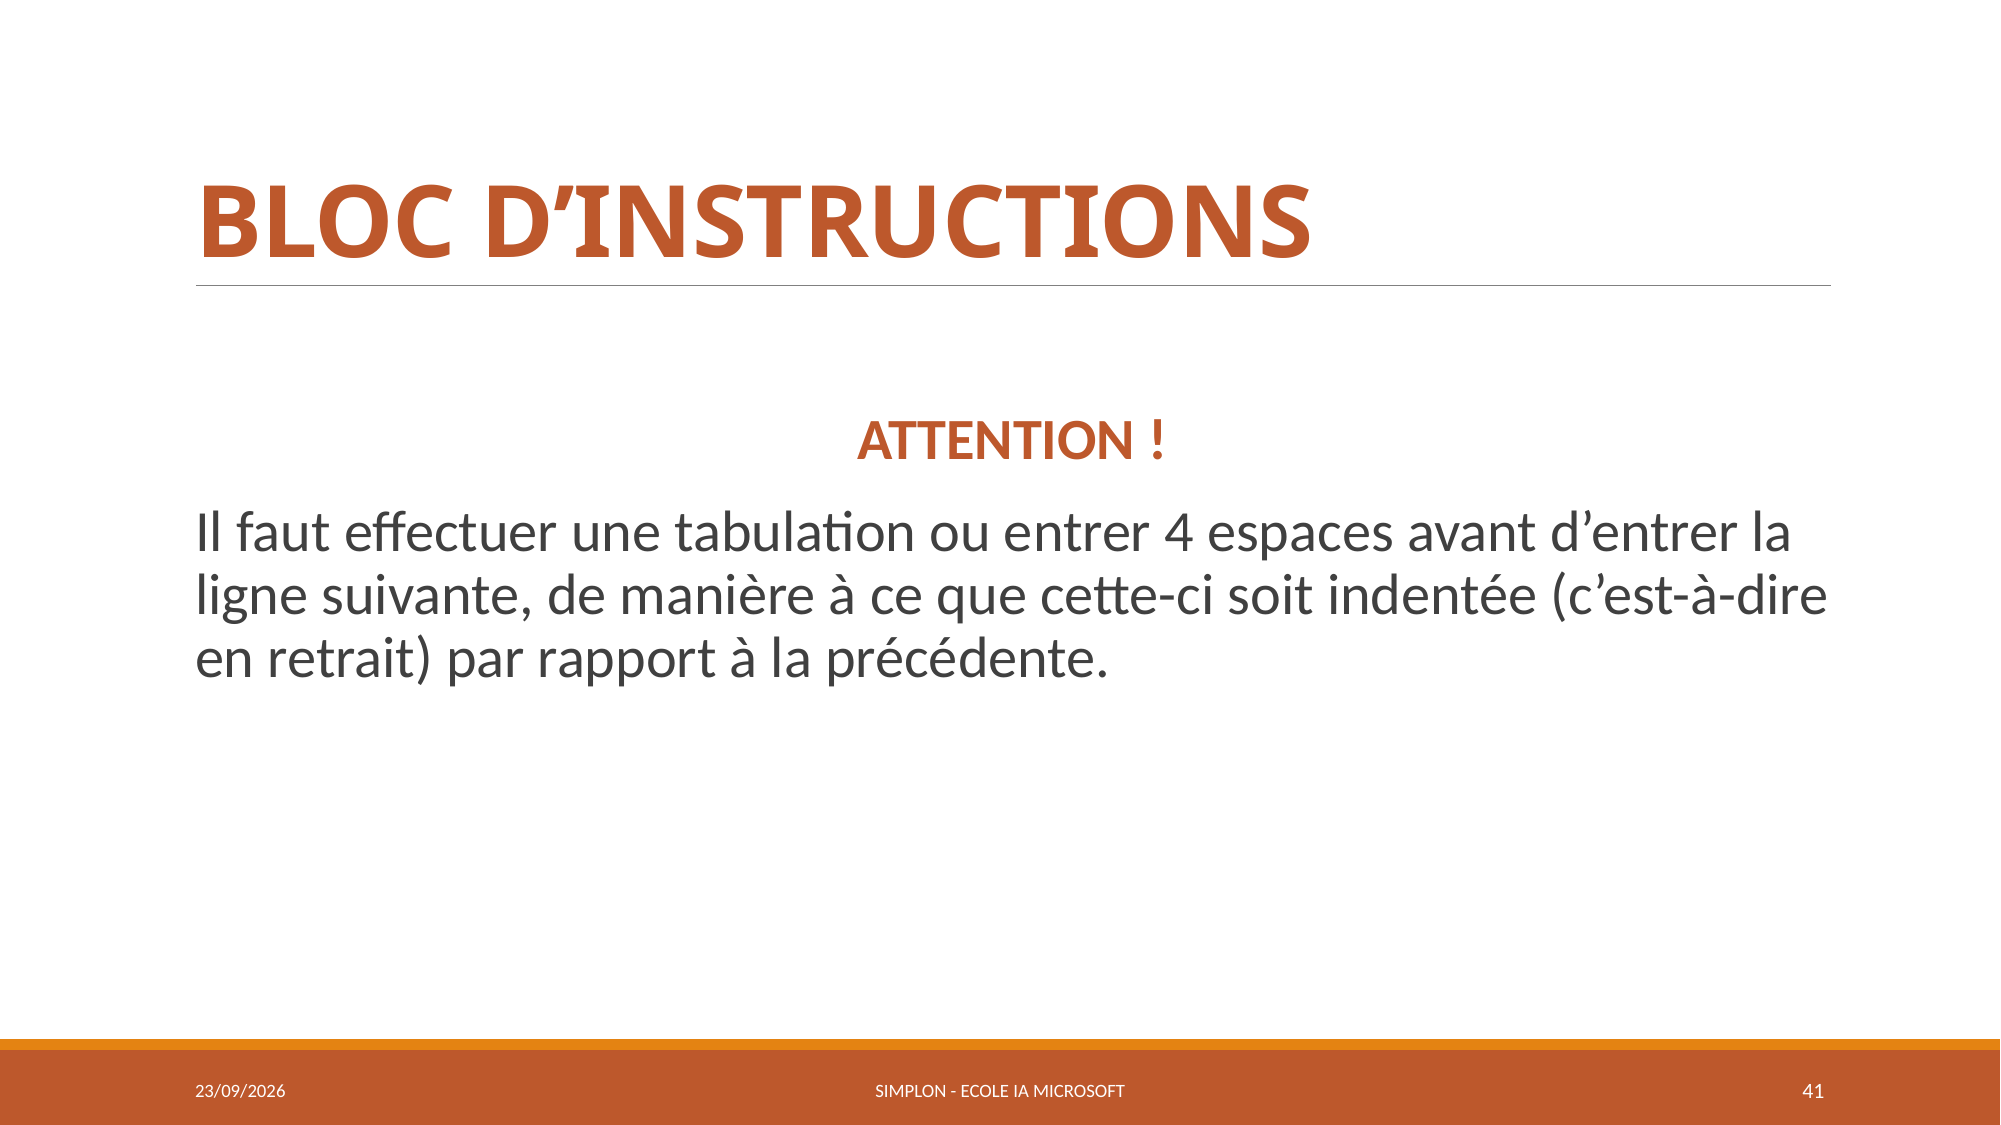

# BLOC D’INSTRUCTIONS
ATTENTION !
Il faut effectuer une tabulation ou entrer 4 espaces avant d’entrer la ligne suivante, de manière à ce que cette-ci soit indentée (c’est-à-dire en retrait) par rapport à la précédente.
Simplon - Ecole IA Microsoft